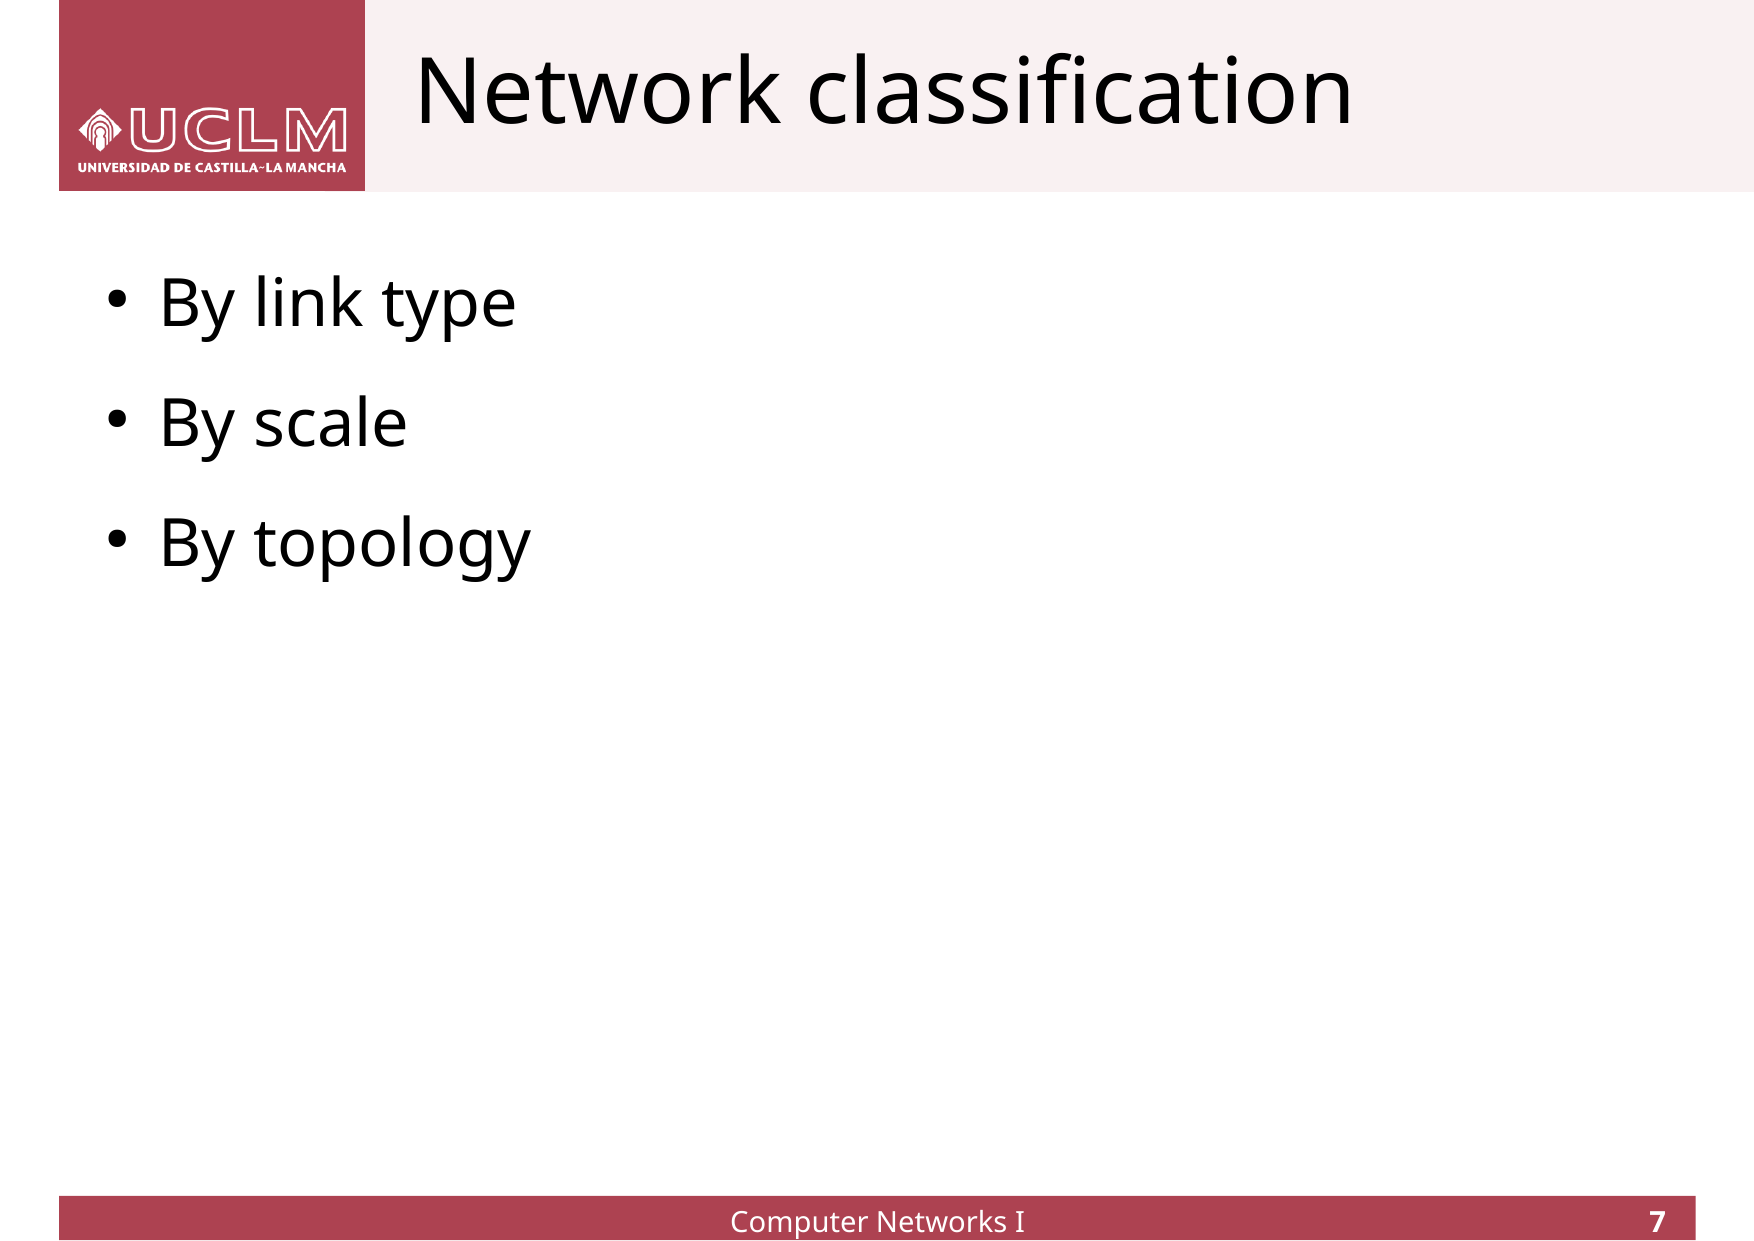

# Network classification
By link type
By scale
By topology
Computer Networks I
7